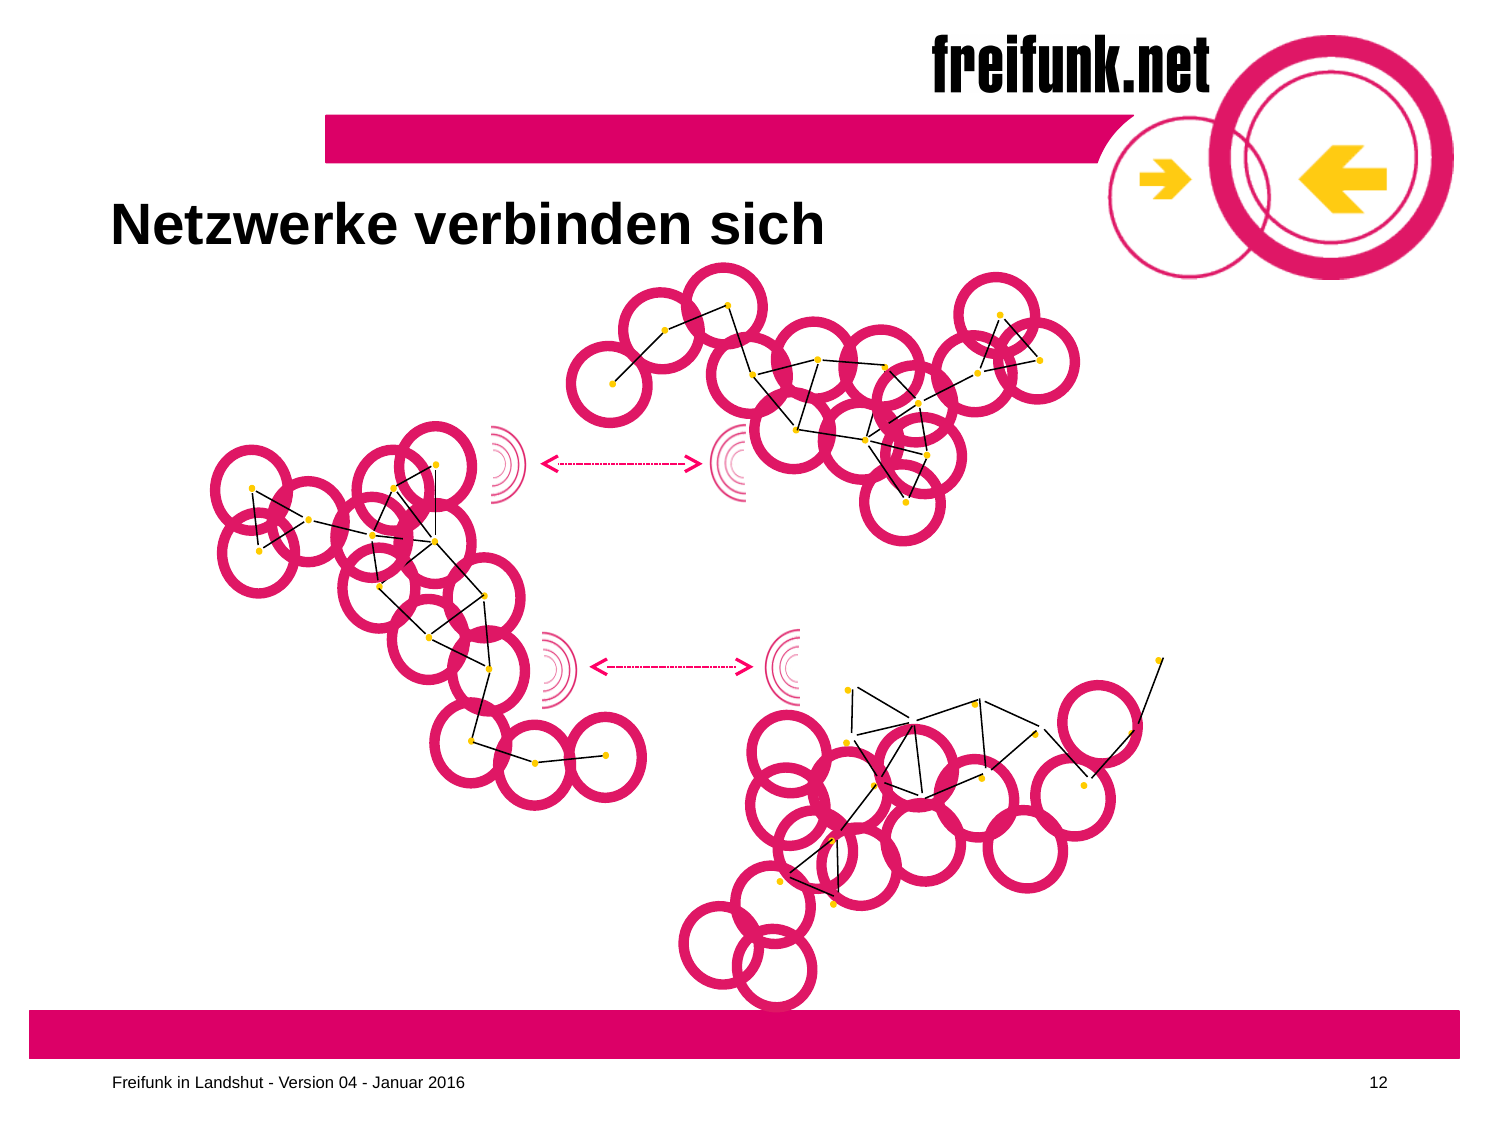

# Netzwerke verbinden sich
Freifunk in Landshut - Version 04 - Januar 2016